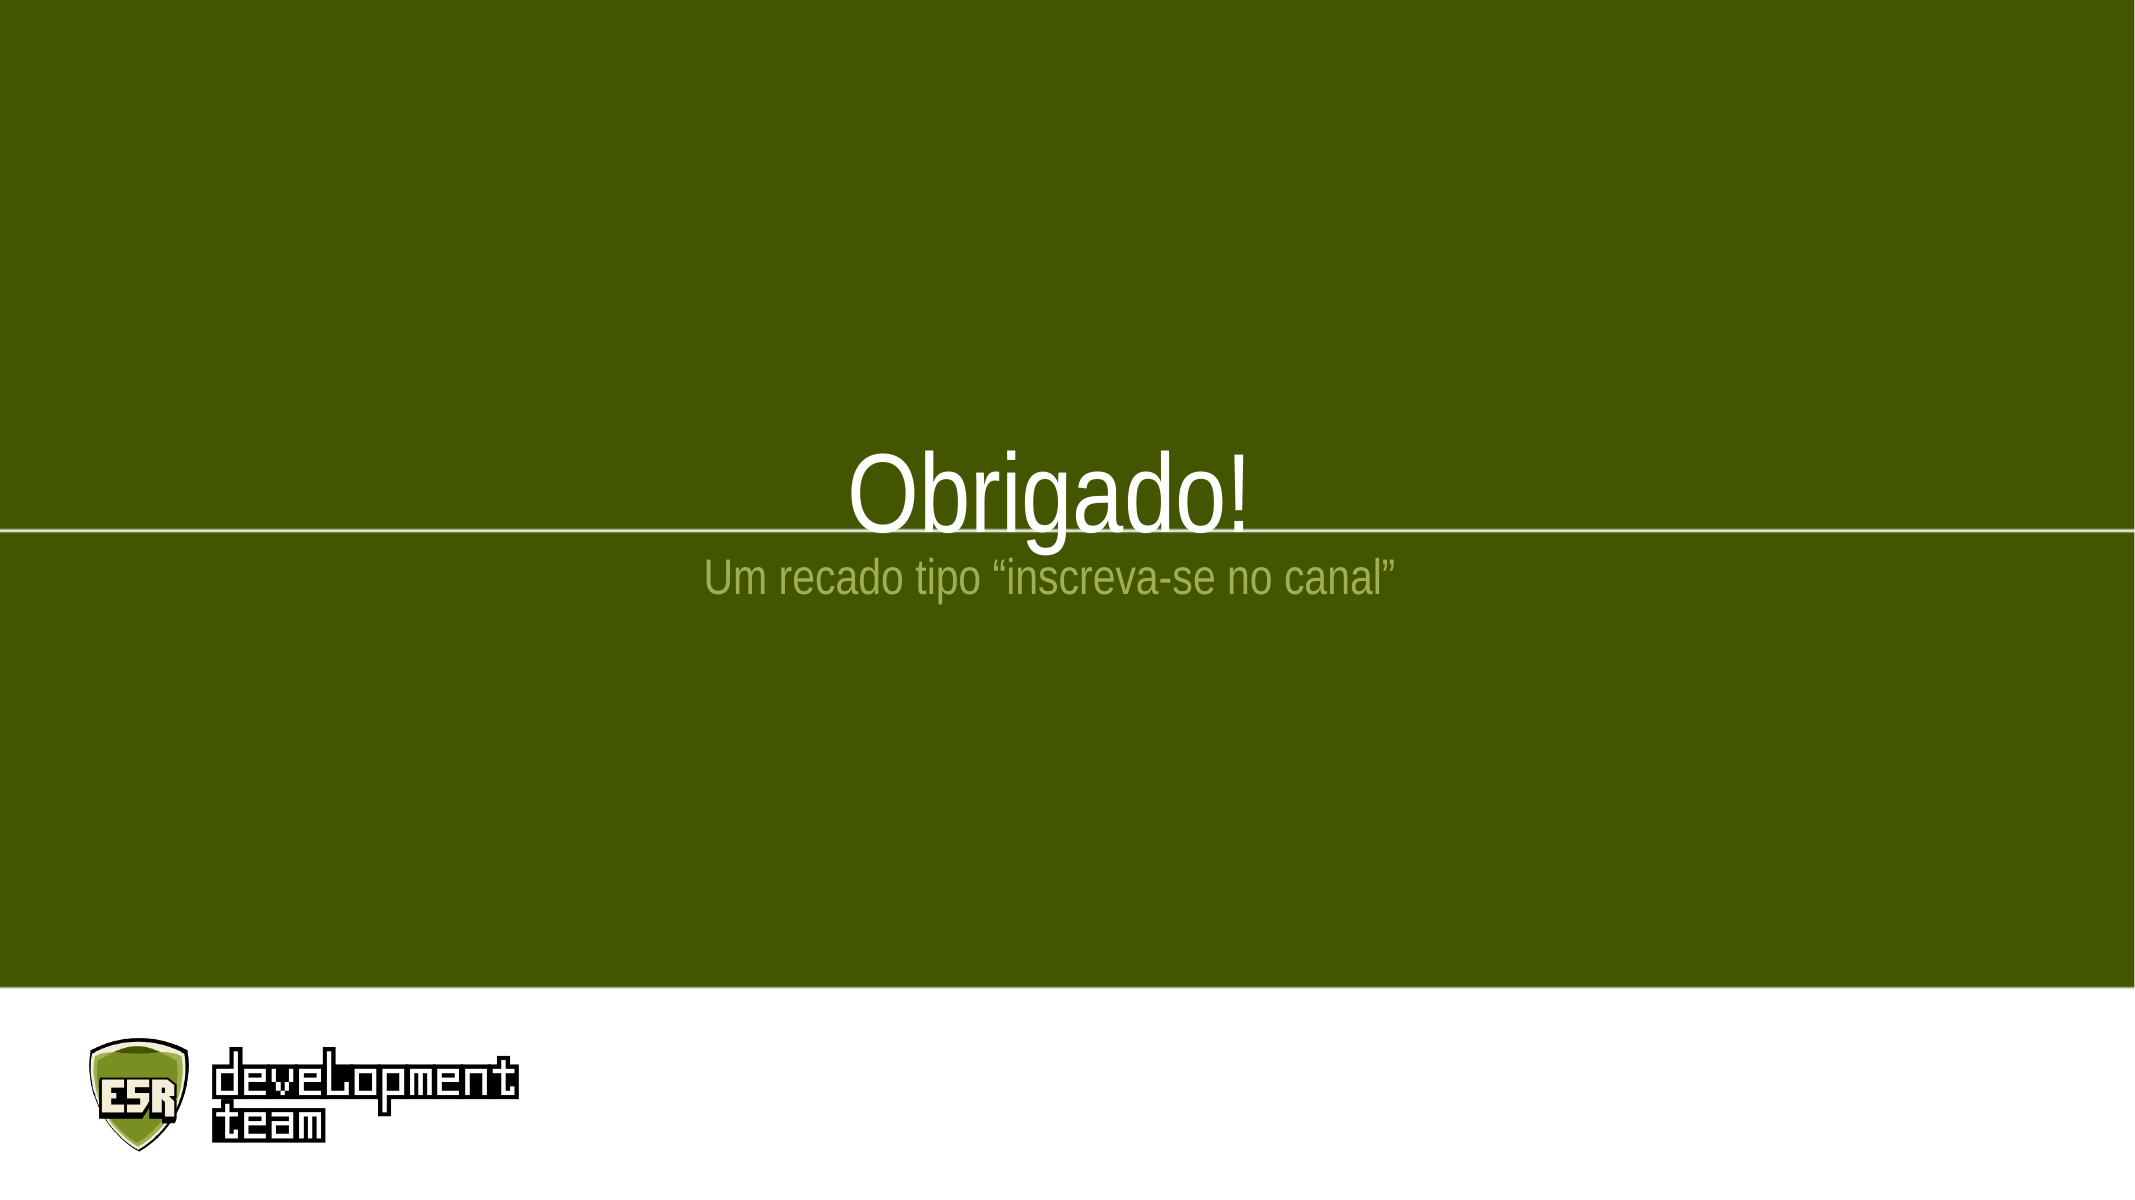

Obrigado!
Um recado tipo “inscreva-se no canal”